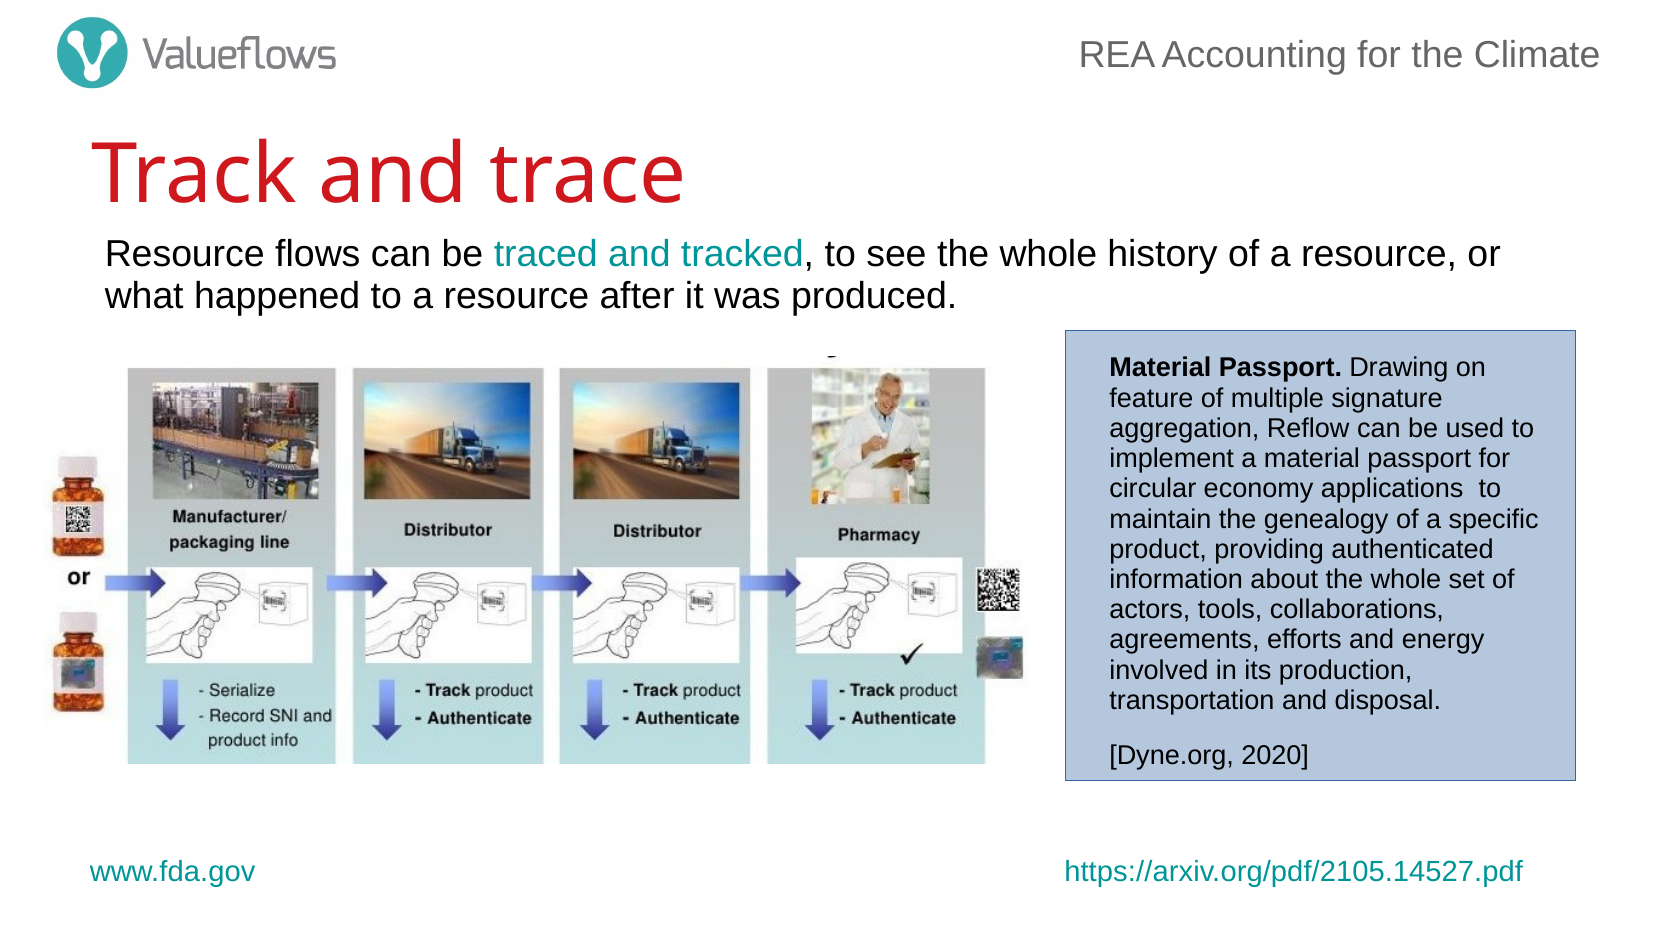

REA Accounting for the Climate
Track and trace
Resource flows can be traced and tracked, to see the whole history of a resource, or what happened to a resource after it was produced.
Material Passport. Drawing on feature of multiple signature aggregation, Reflow can be used to implement a material passport for circular economy applications to maintain the genealogy of a specific product, providing authenticated information about the whole set of actors, tools, collaborations, agreements, efforts and energy involved in its production, transportation and disposal.
[Dyne.org, 2020]
www.fda.gov https://arxiv.org/pdf/2105.14527.pdf